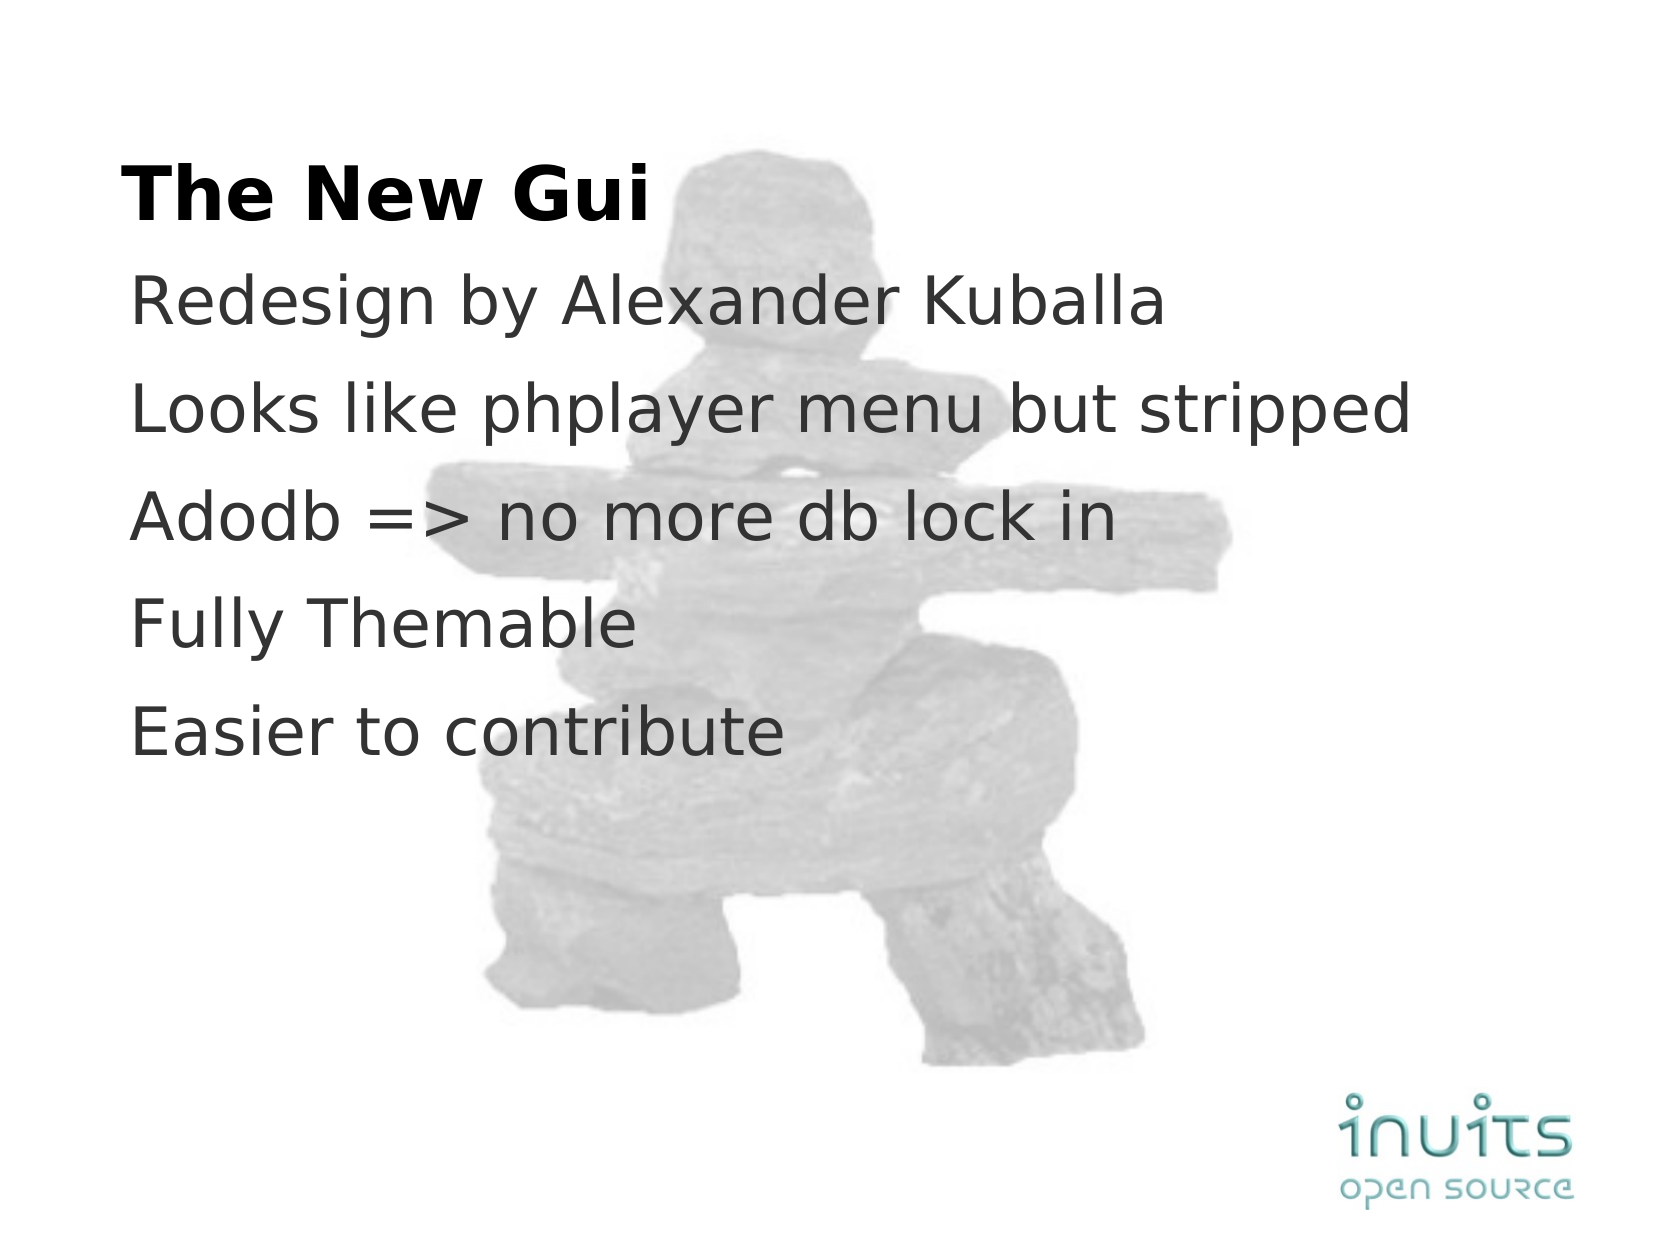

# The New Gui
Redesign by Alexander Kuballa
Looks like phplayer menu but stripped
Adodb => no more db lock in
Fully Themable
Easier to contribute